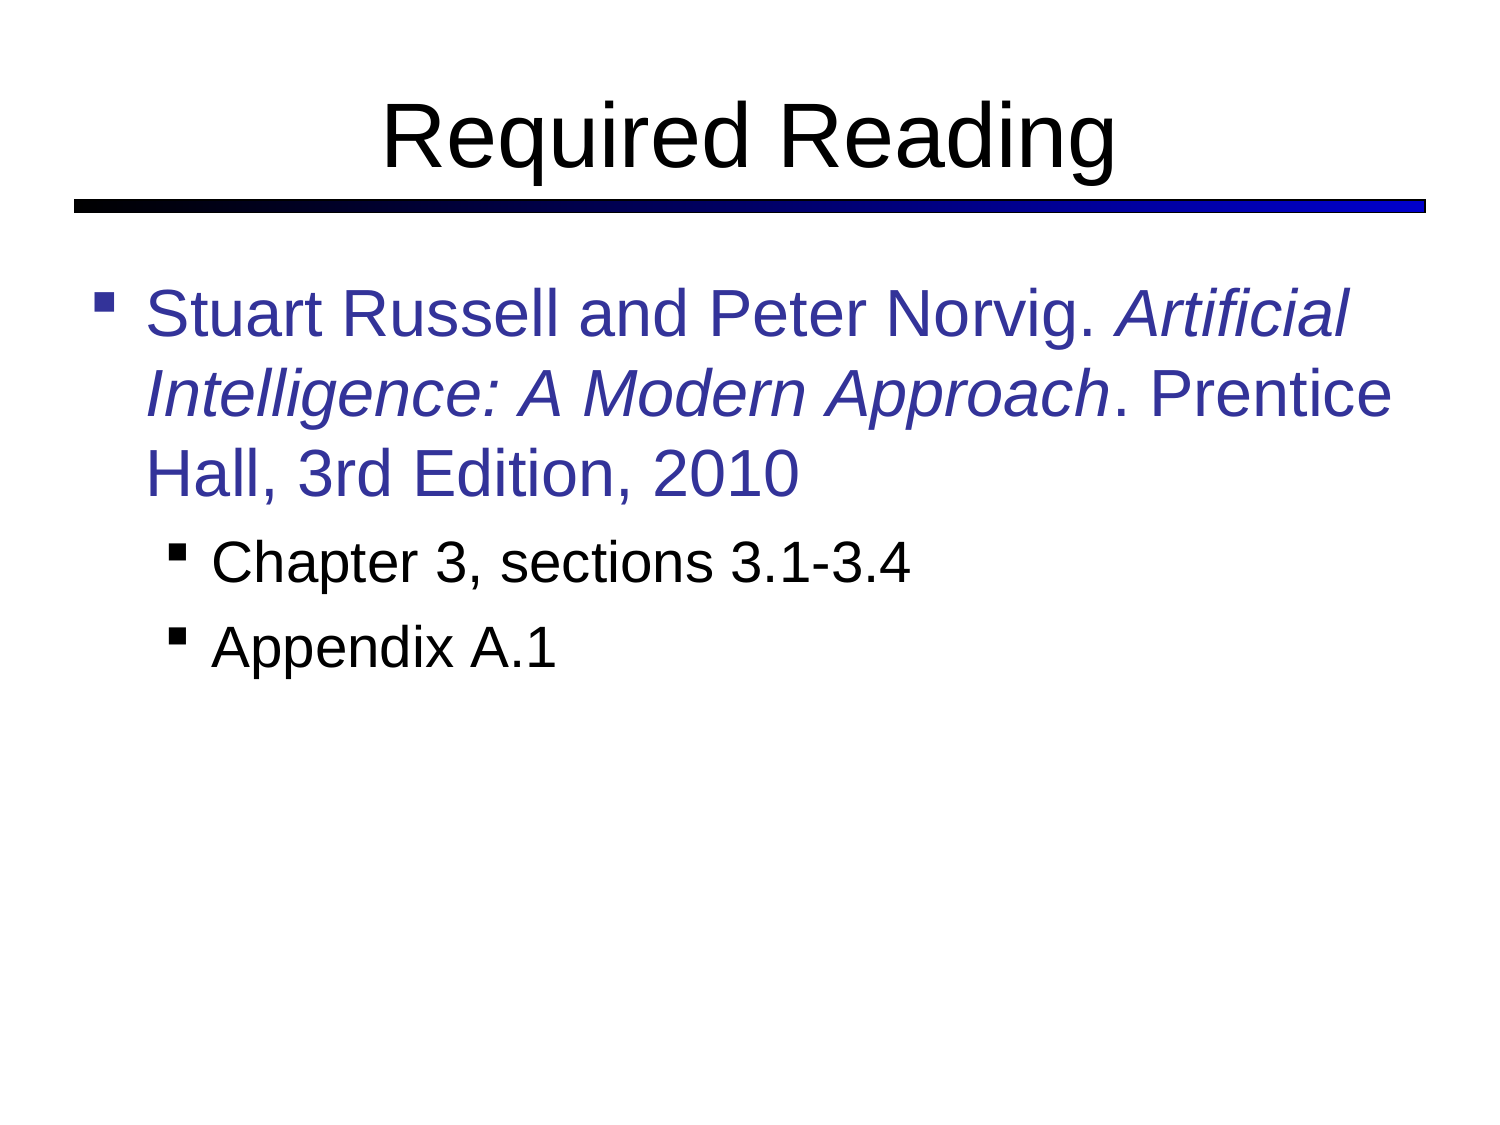

Required Reading
Stuart Russell and Peter Norvig. Artificial Intelligence: A Modern Approach. Prentice Hall, 3rd Edition, 2010
Chapter 3, sections 3.1-3.4
Appendix A.1